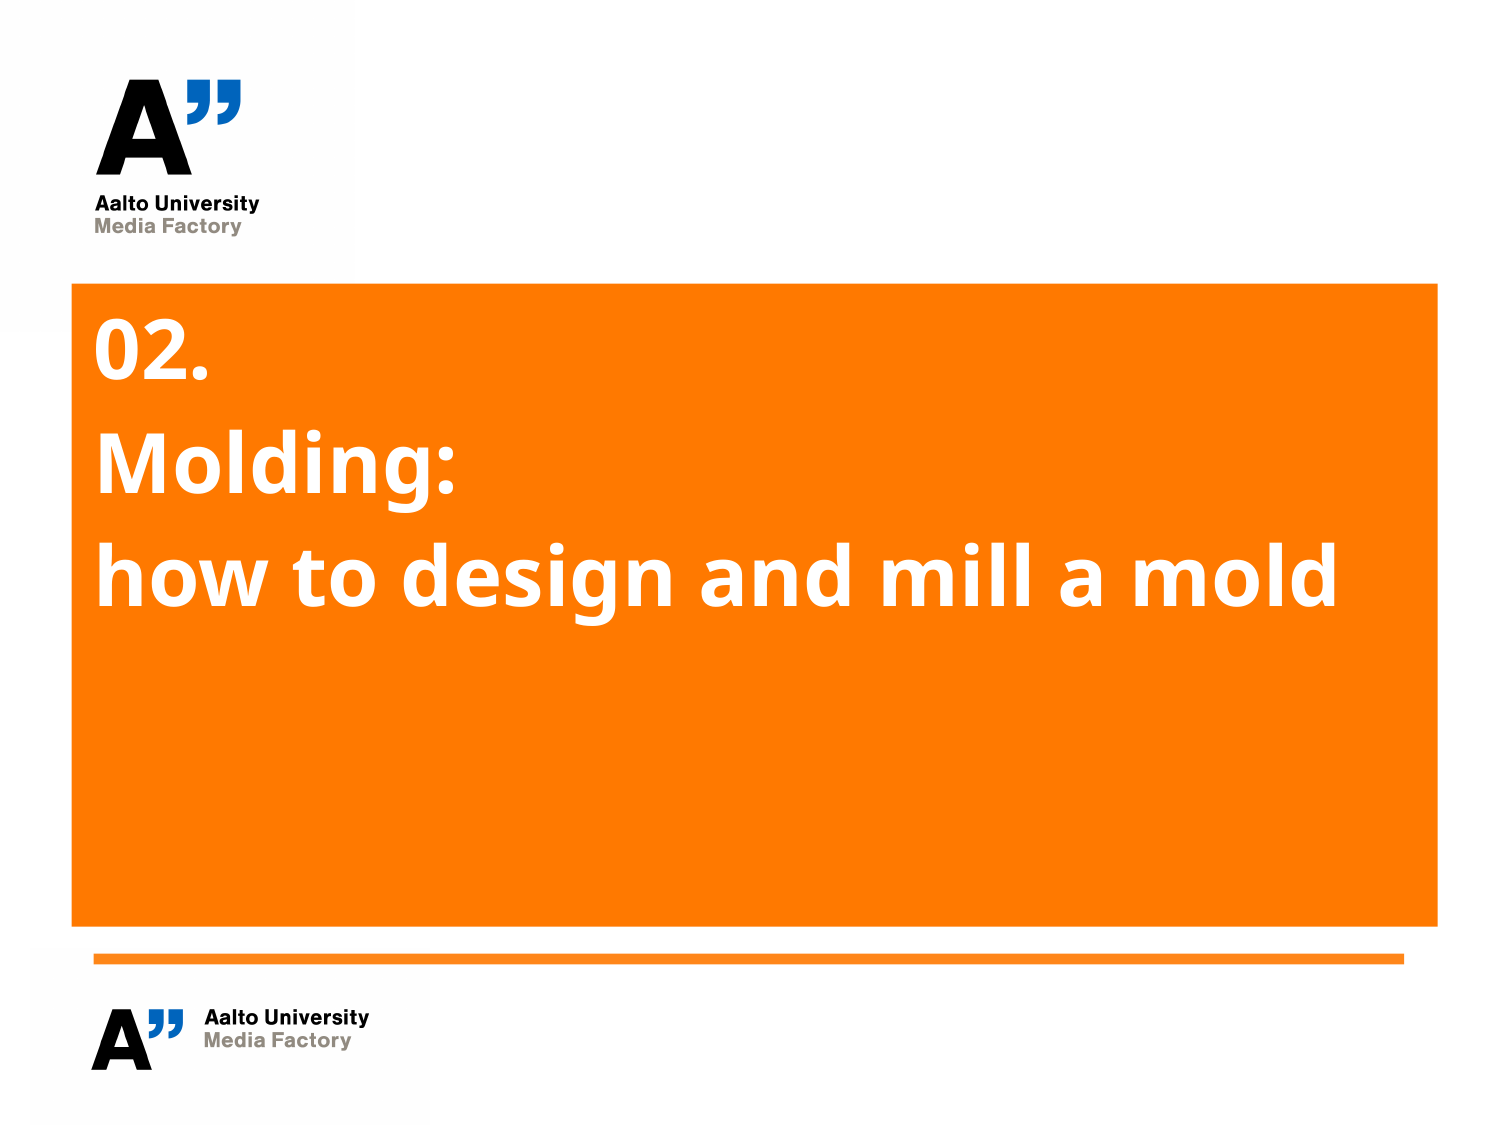

#
02.
Molding:
how to design and mill a mold